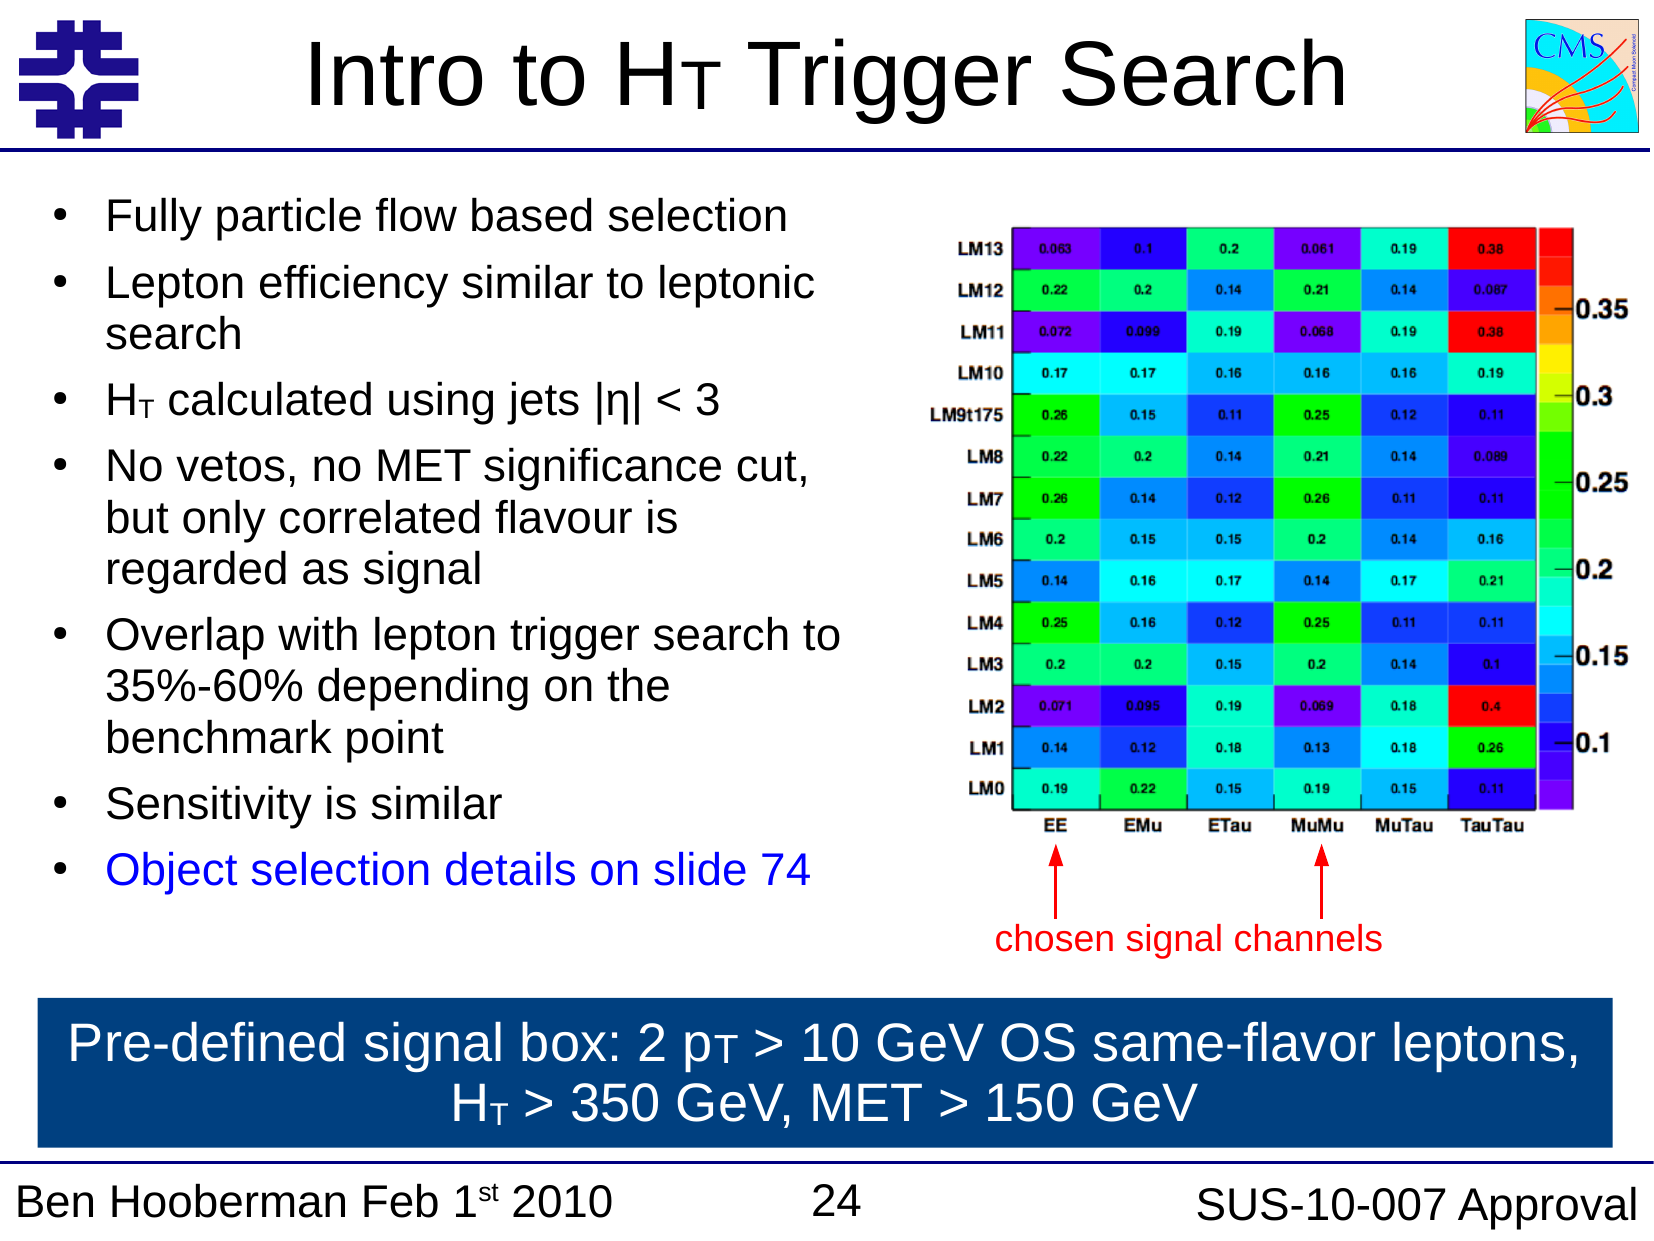

# Intro to HT Trigger Search
Fully particle flow based selection
Lepton efficiency similar to leptonic search
HT calculated using jets |η| < 3
No vetos, no MET significance cut,
but only correlated flavour is regarded as signal
Overlap with lepton trigger search to 35%-60% depending on the benchmark point
Sensitivity is similar
Object selection details on slide 74
chosen signal channels
Pre-defined signal box: 2 pT > 10 GeV OS same-flavor leptons,
HT > 350 GeV, MET > 150 GeV
24